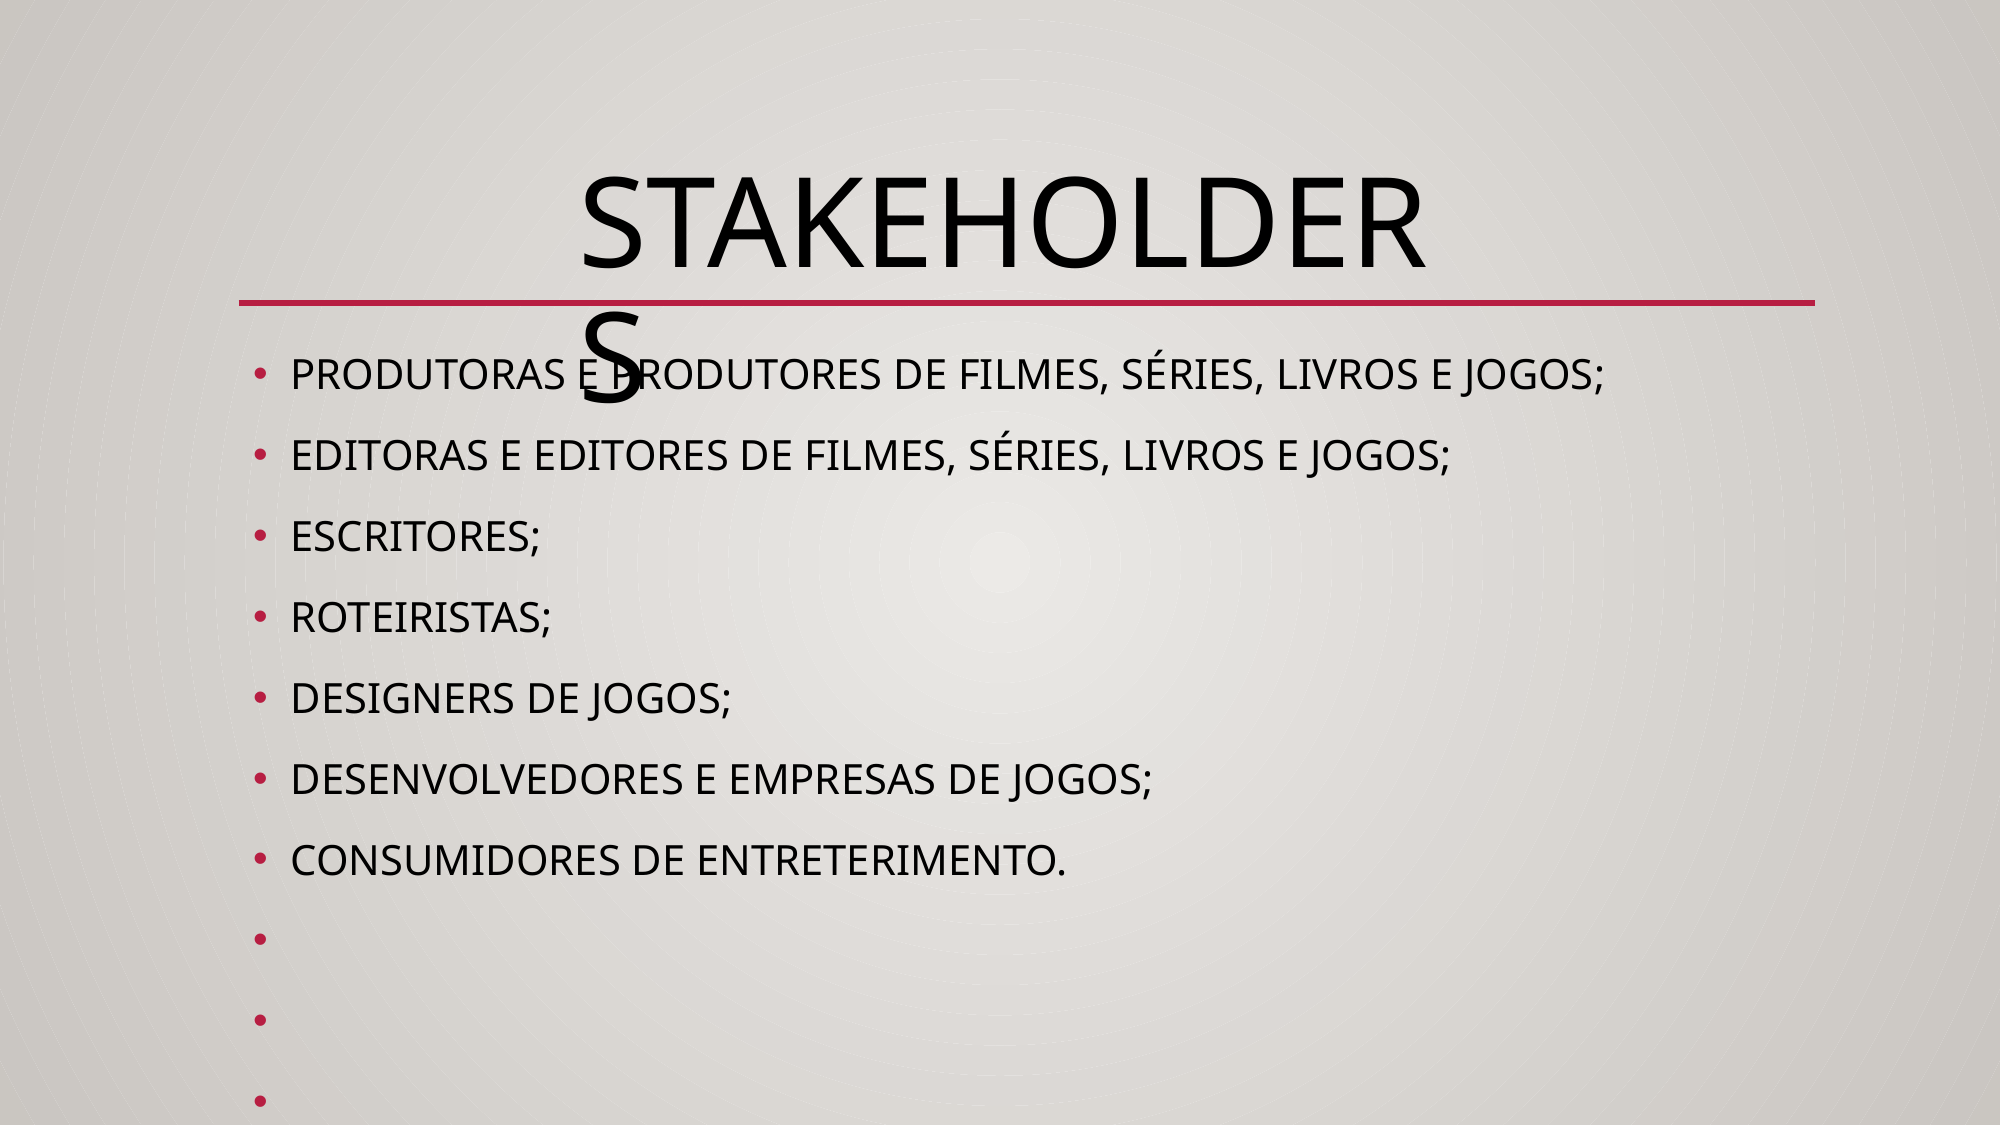

# STAKEHOLDERS
PRODUTORAS E PRODUTORES DE FILMES, SÉRIES, LIVROS E JOGOS;
EDITORAS E EDITORES DE FILMES, SÉRIES, LIVROS E JOGOS;
ESCRITORES;
ROTEIRISTAS;
DESIGNERS DE JOGOS;
DESENVOLVEDORES E EMPRESAS DE JOGOS;
CONSUMIDORES DE ENTRETERIMENTO.